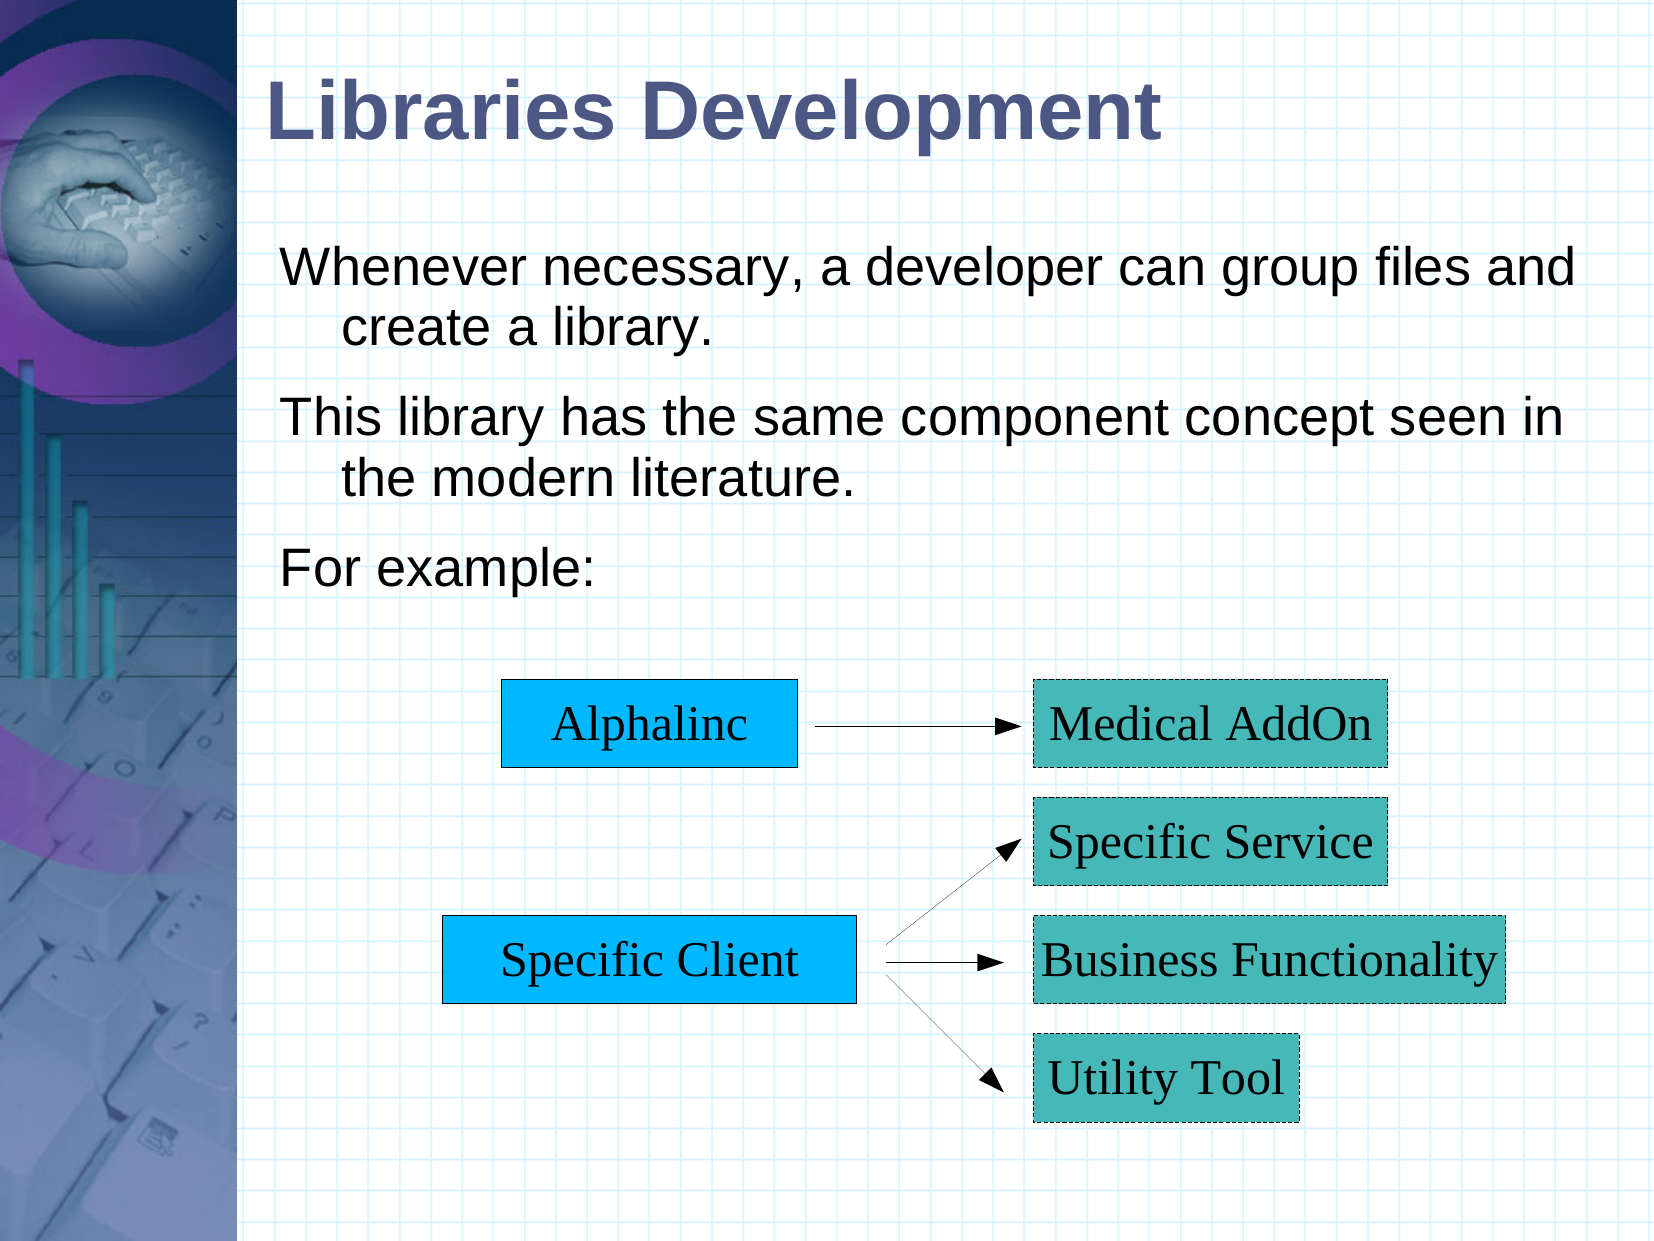

# Libraries Development
Whenever necessary, a developer can group files and create a library.
This library has the same component concept seen in the modern literature.
For example:
Alphalinc
Medical AddOn
Specific Service
Specific Client
Business Functionality
Utility Tool